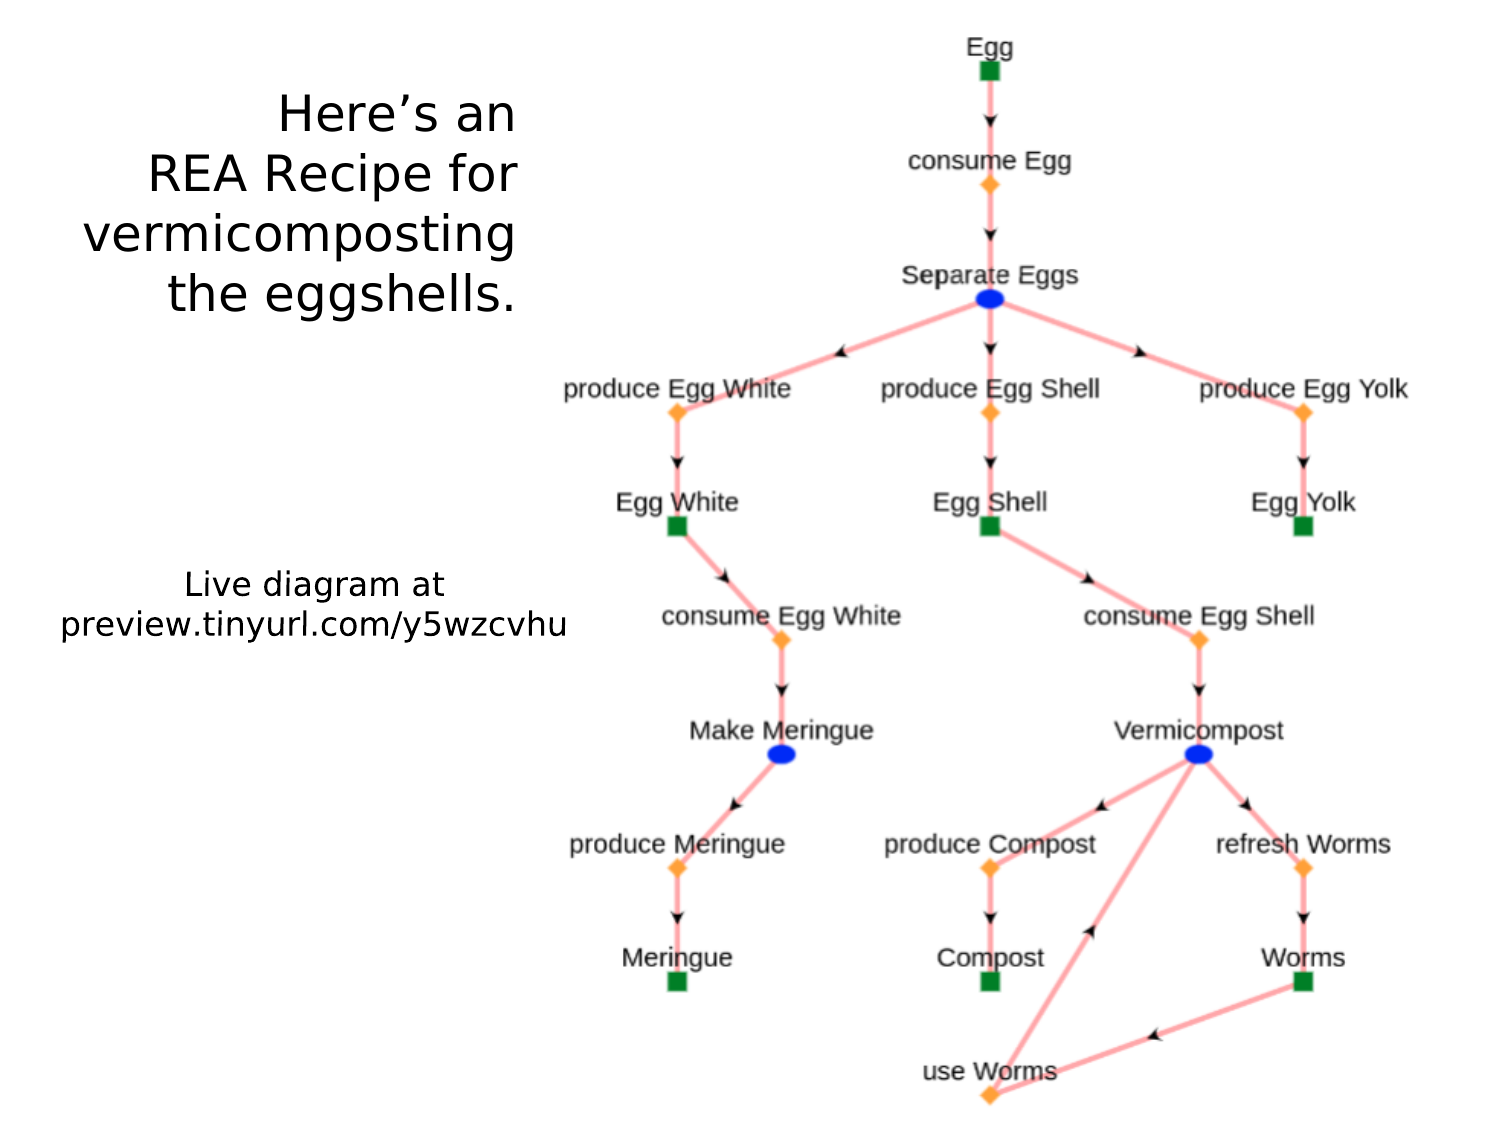

Here’s an
REA Recipe for
vermicomposting
the eggshells.
Live diagram at
preview.tinyurl.com/y5wzcvhu